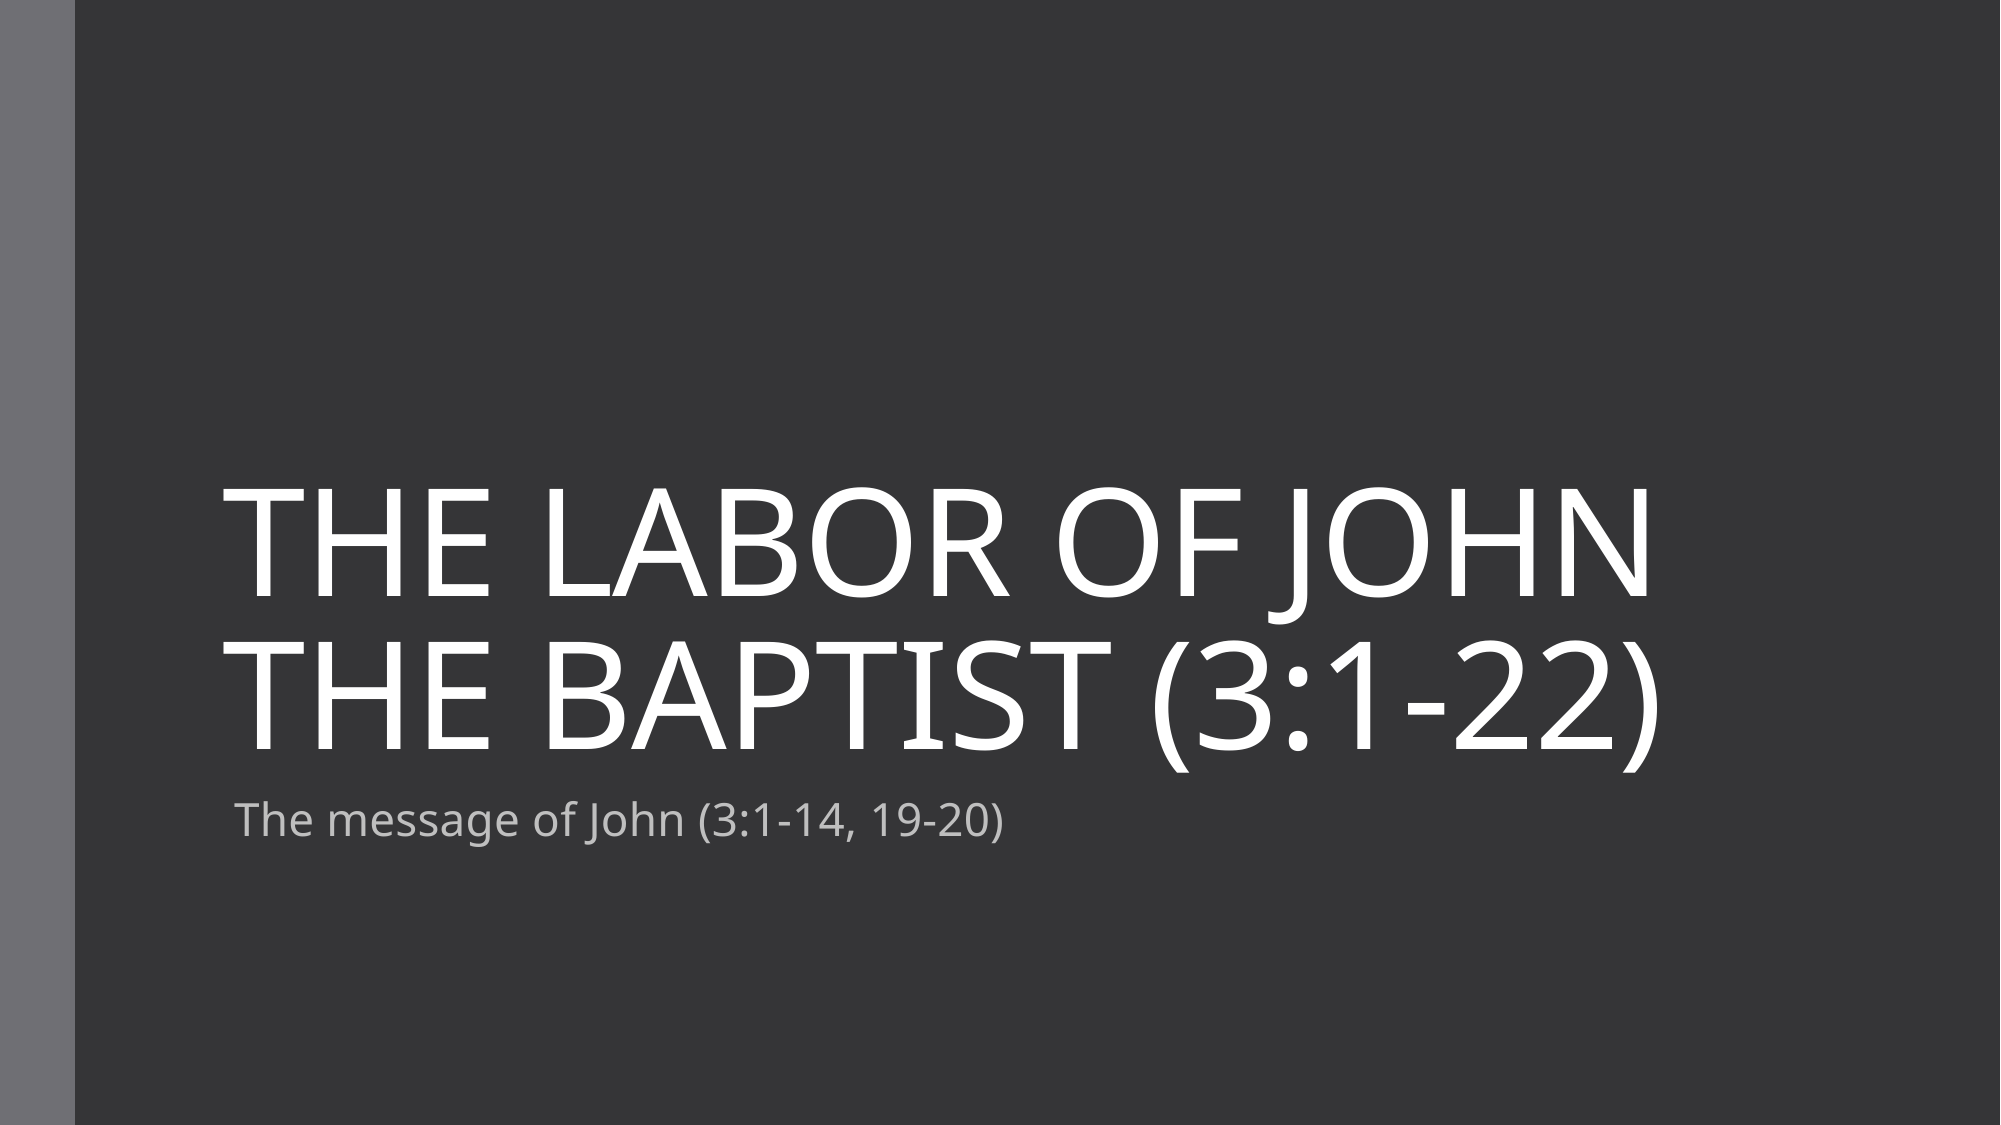

# THE LABOR OF JOHN THE BAPTIST (3:1-22)
 The message of John (3:1-14, 19-20)